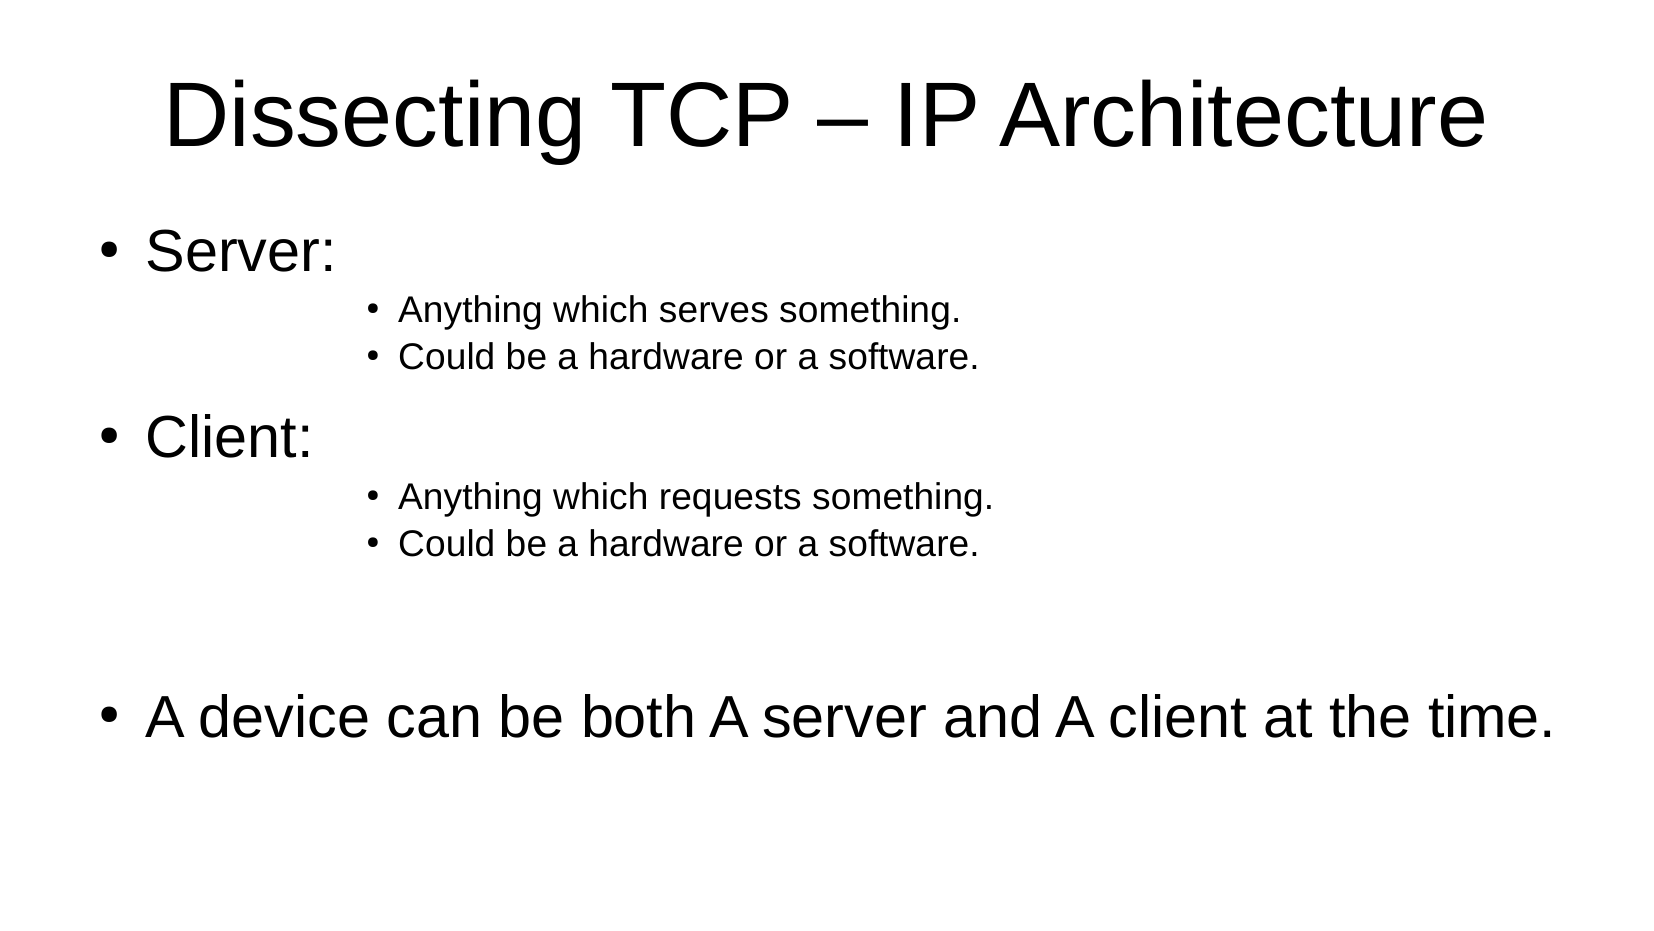

# Dissecting TCP – IP Architecture
Server:
Anything which serves something.
Could be a hardware or a software.
Client:
Anything which requests something.
Could be a hardware or a software.
A device can be both A server and A client at the time.